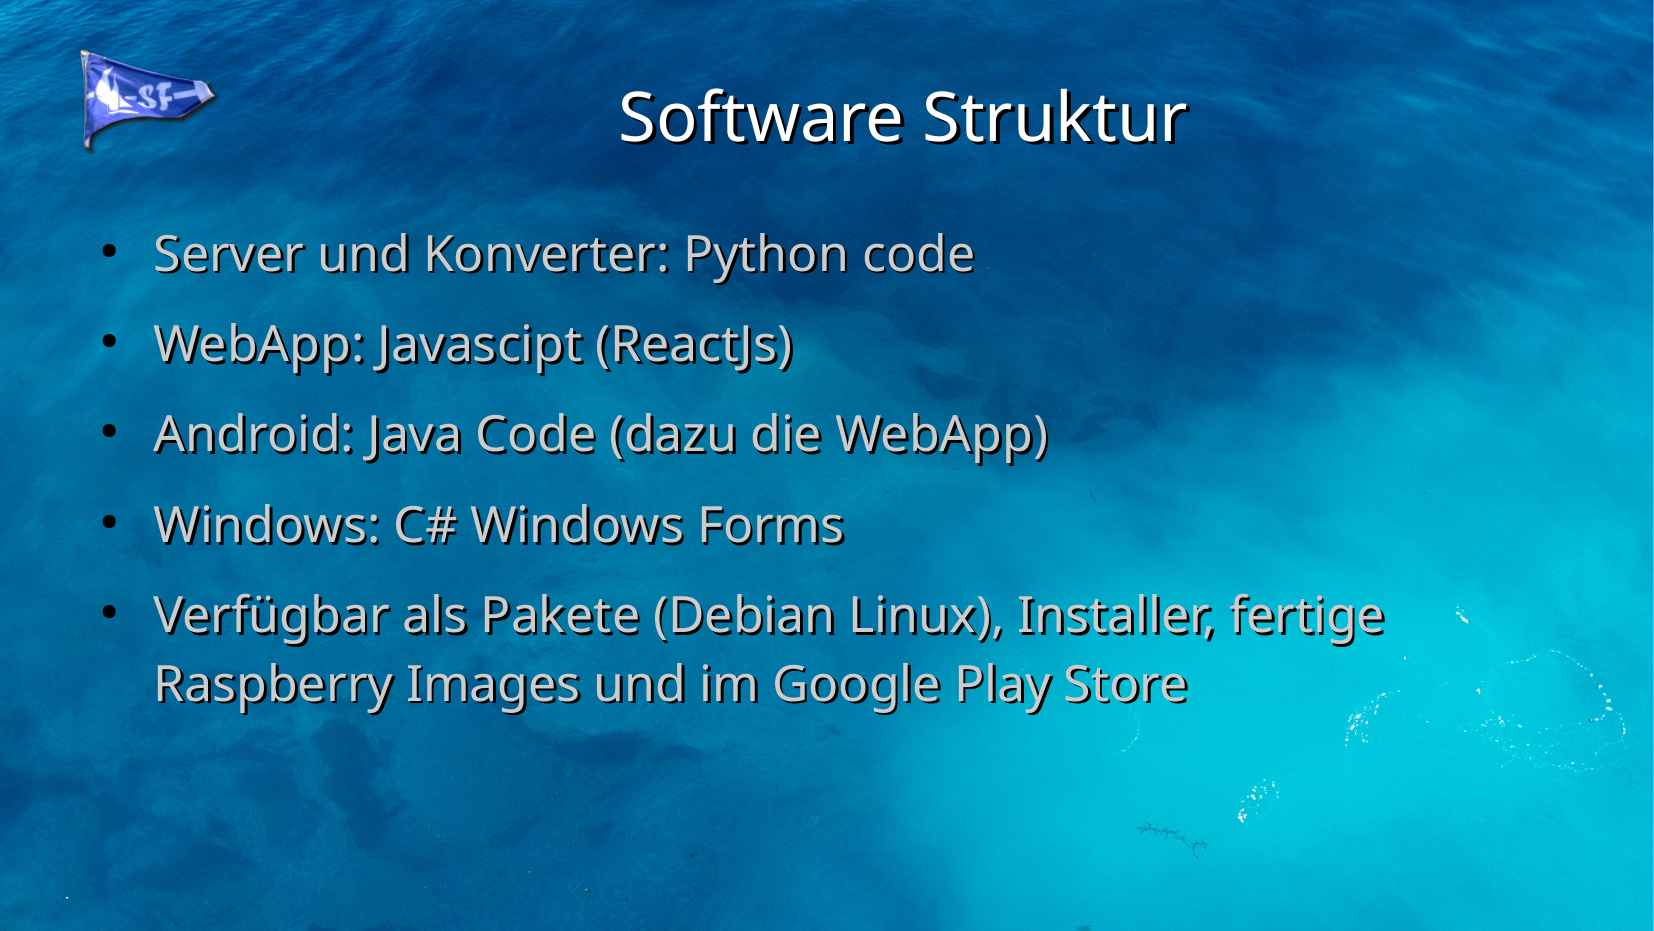

# Software Struktur
Server und Konverter: Python code
WebApp: Javascipt (ReactJs)
Android: Java Code (dazu die WebApp)
Windows: C# Windows Forms
Verfügbar als Pakete (Debian Linux), Installer, fertige Raspberry Images und im Google Play Store